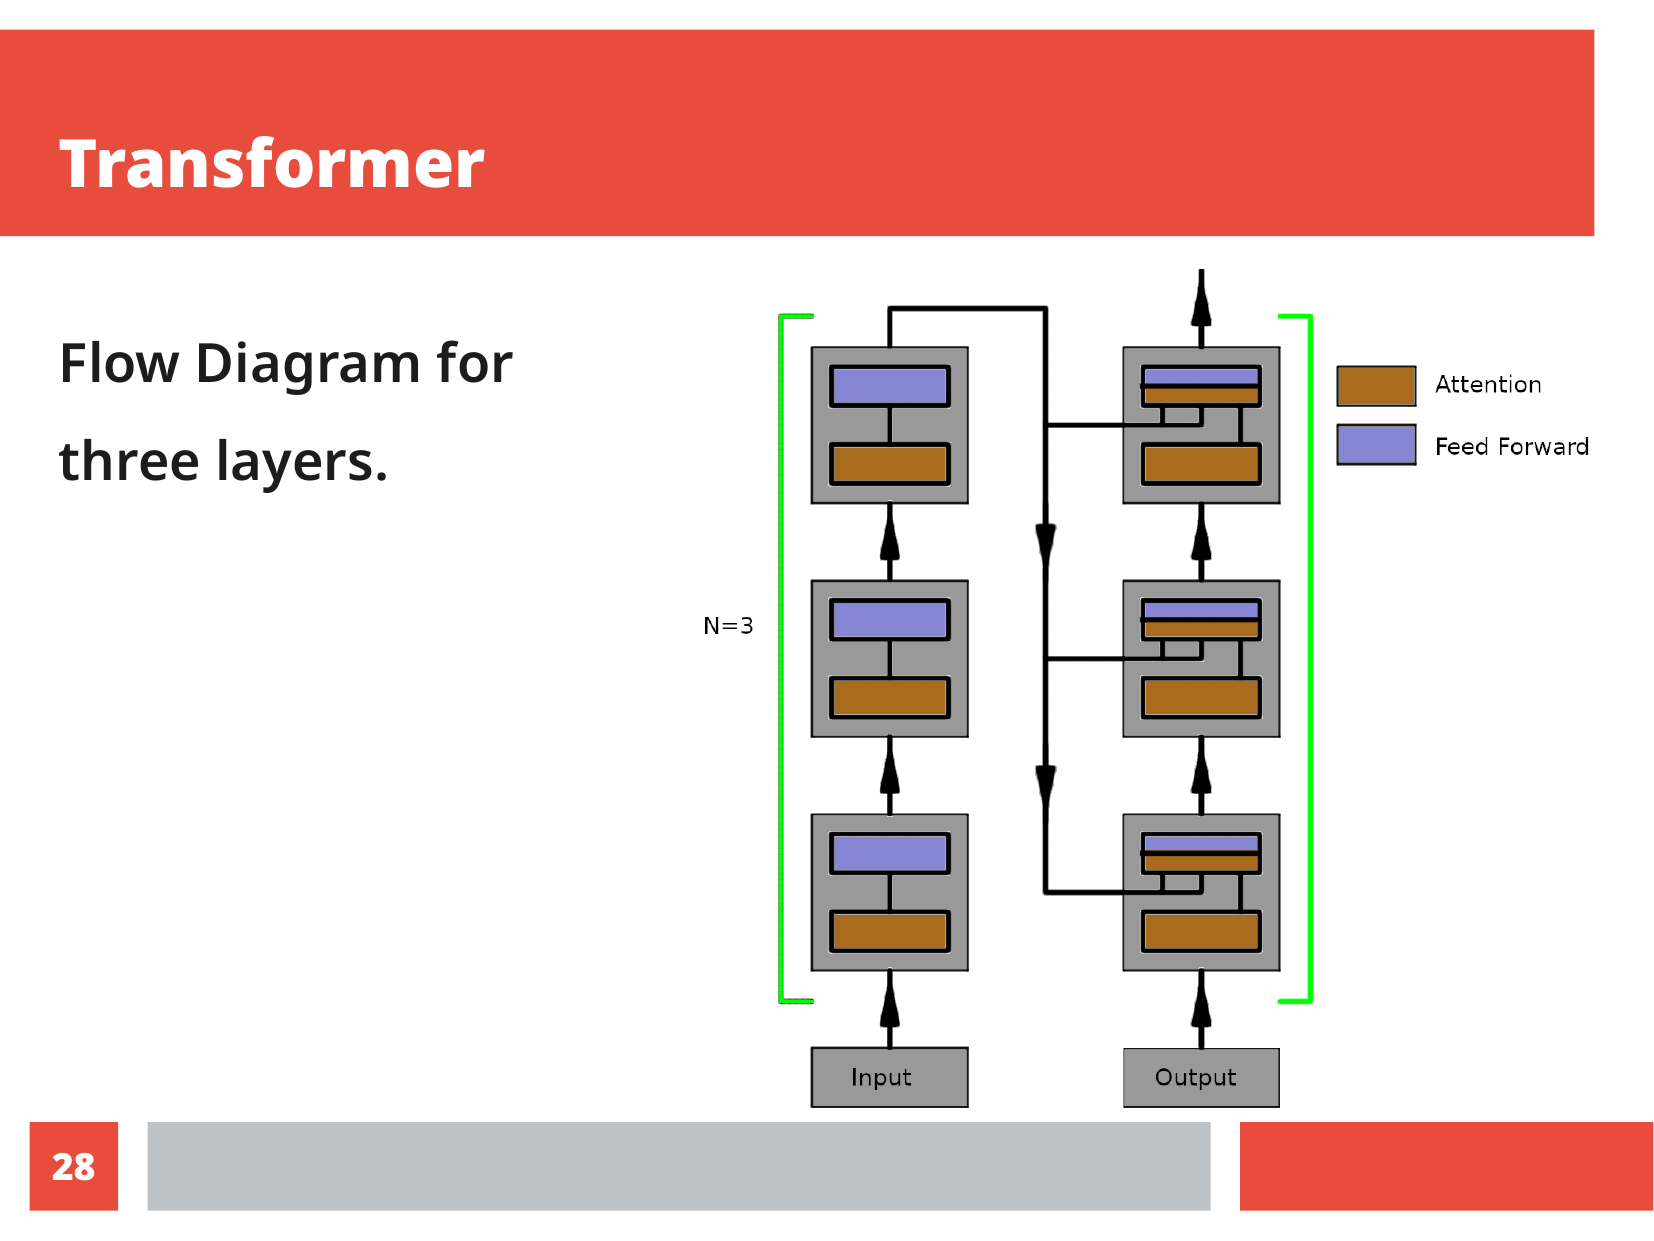

# Transformer
Flow Diagram for
three layers.
28